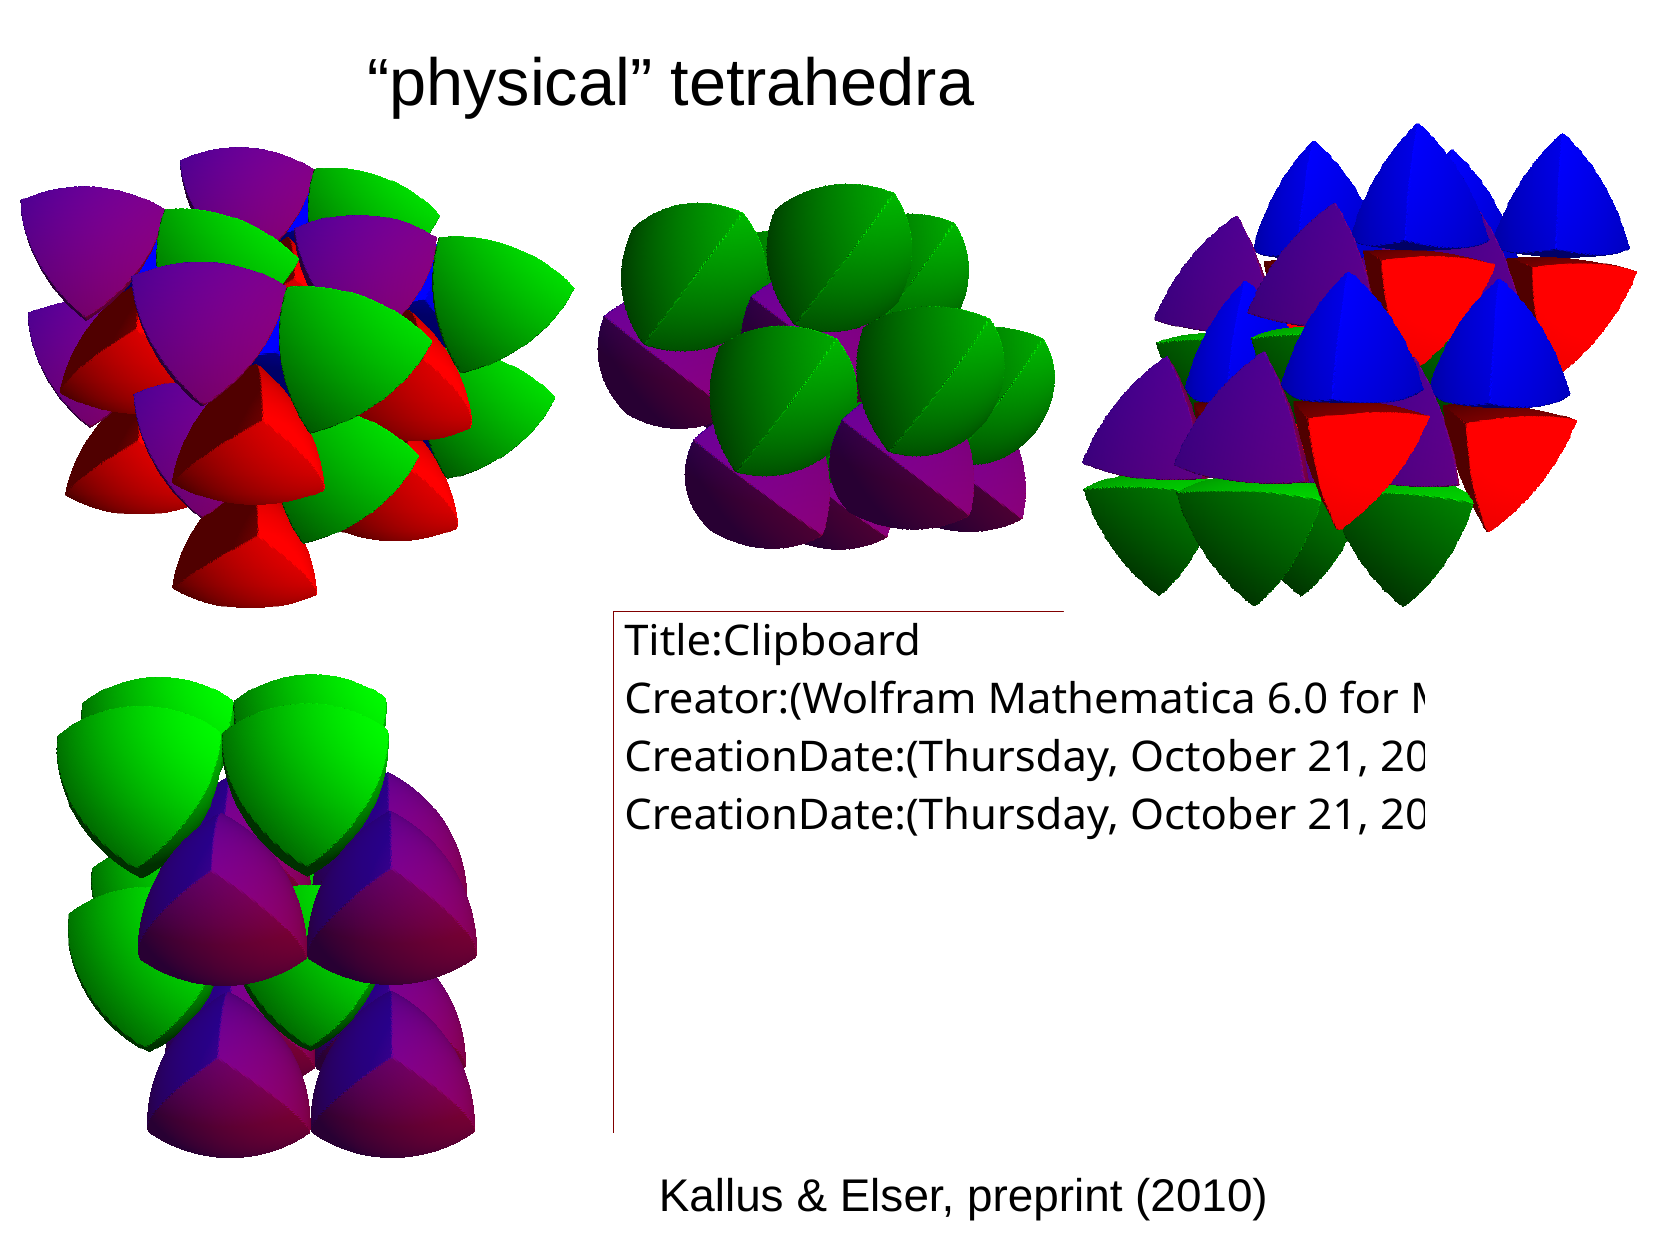

“physical” tetrahedra
Kallus & Elser, preprint (2010)